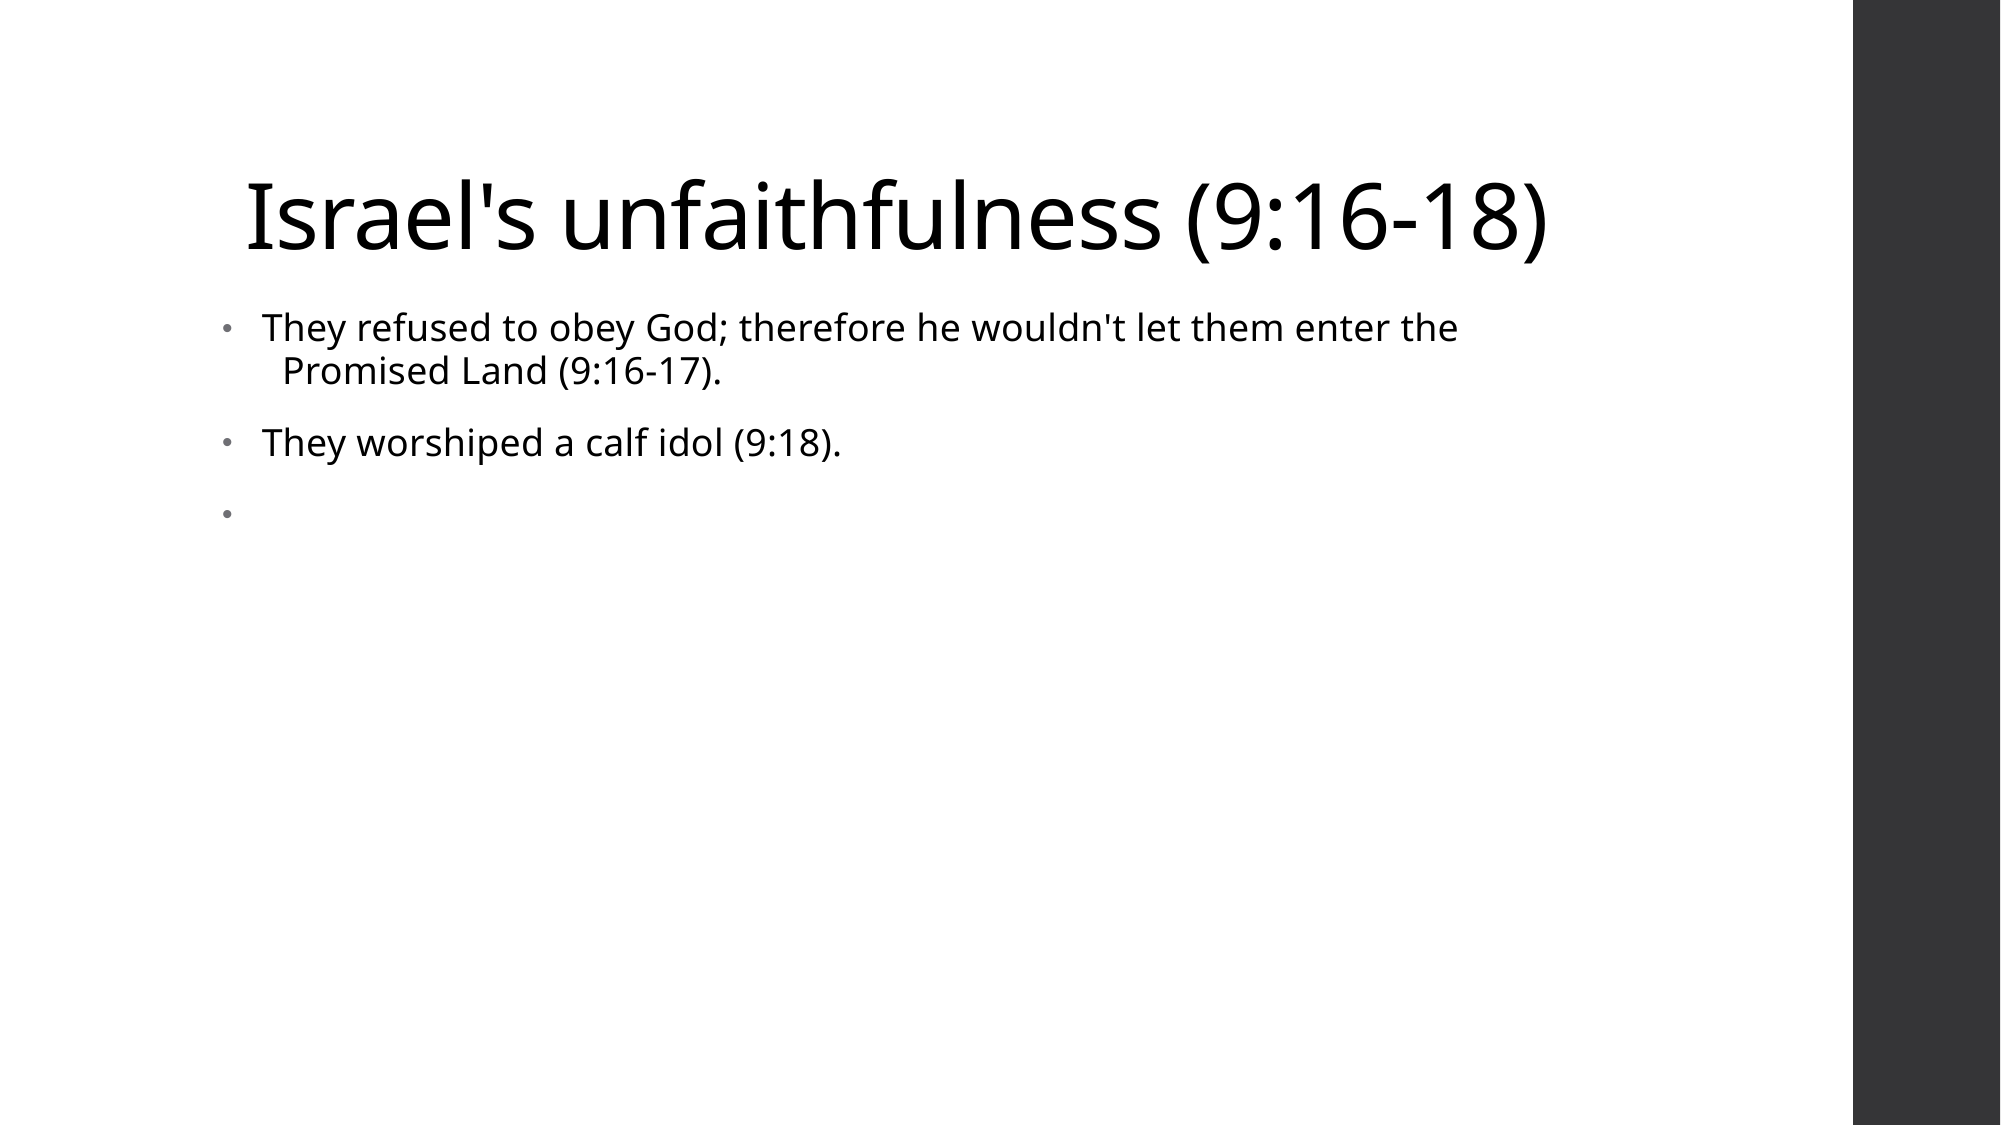

# Israel's unfaithfulness (9:16-18)
 They refused to obey God; therefore he wouldn't let them enter the Promised Land (9:16-17).
 They worshiped a calf idol (9:18).